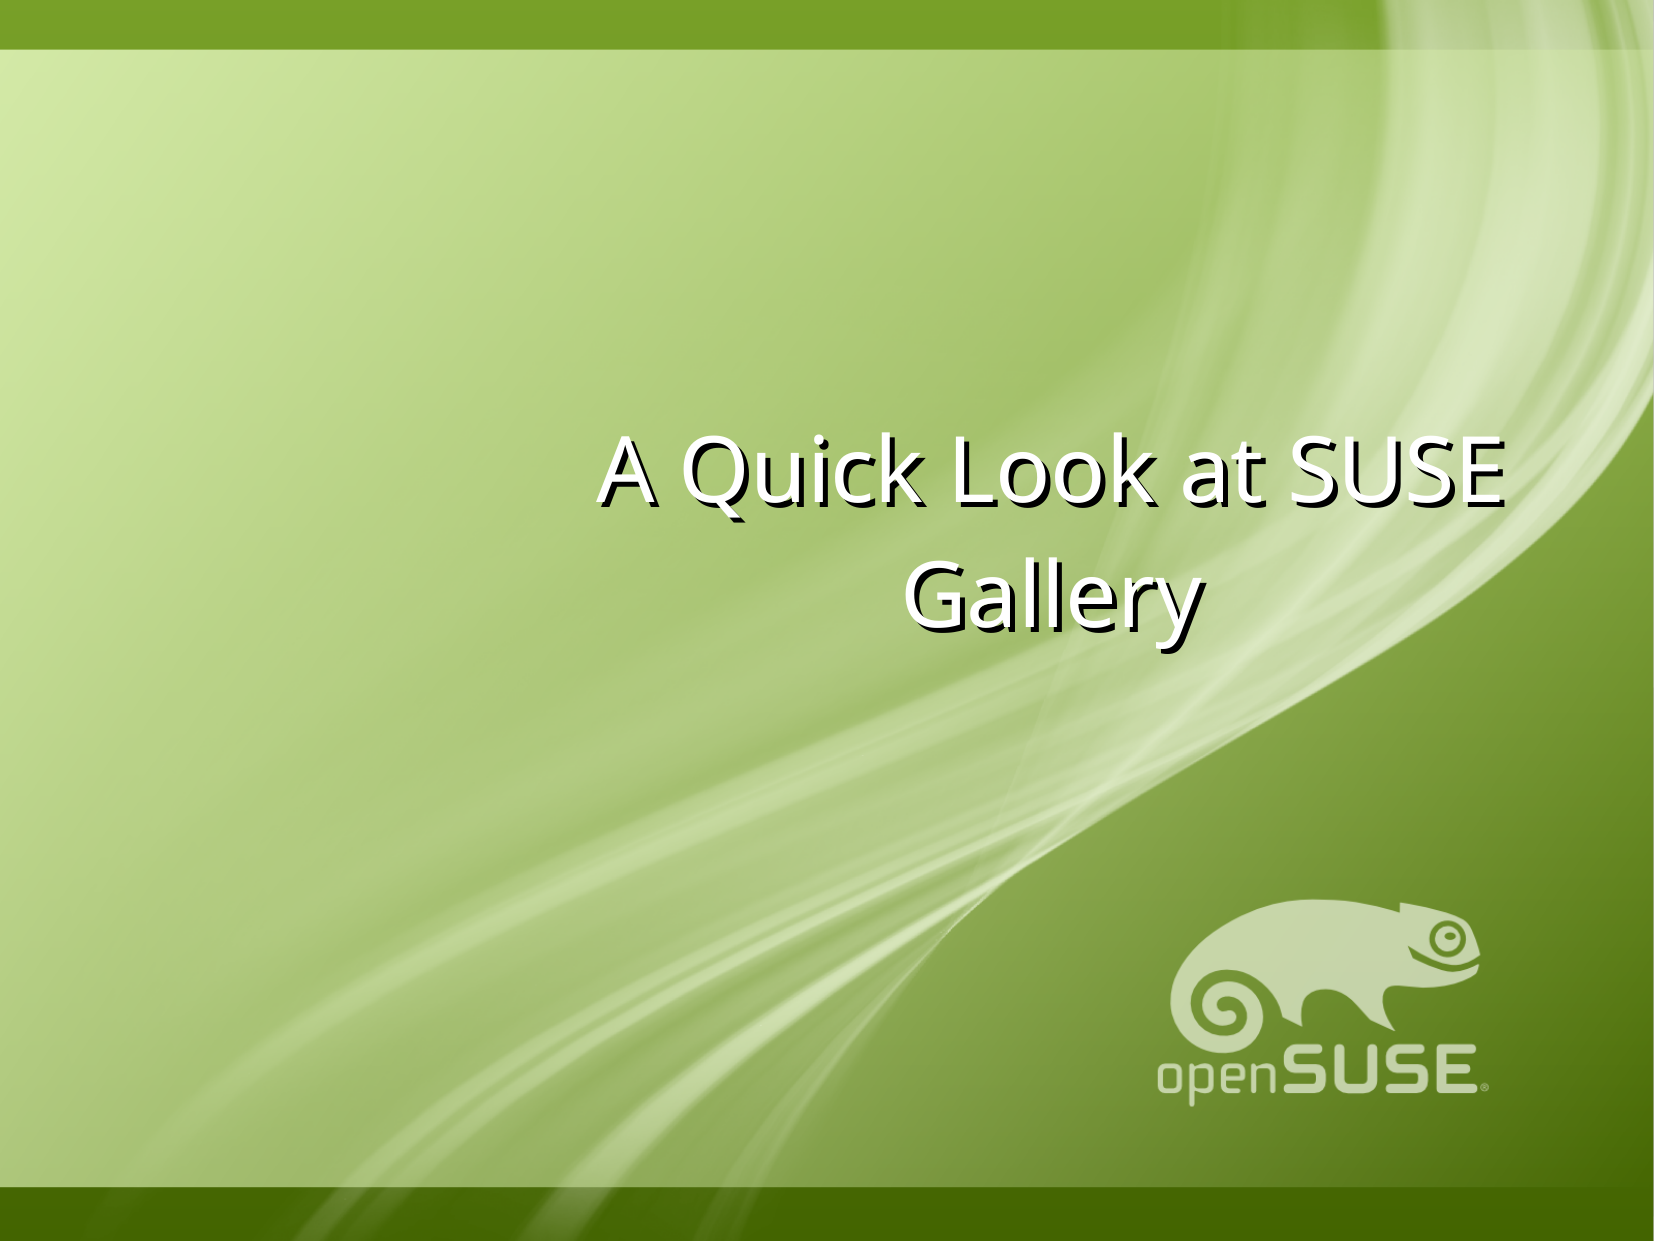

# A Quick Look at SUSE Gallery